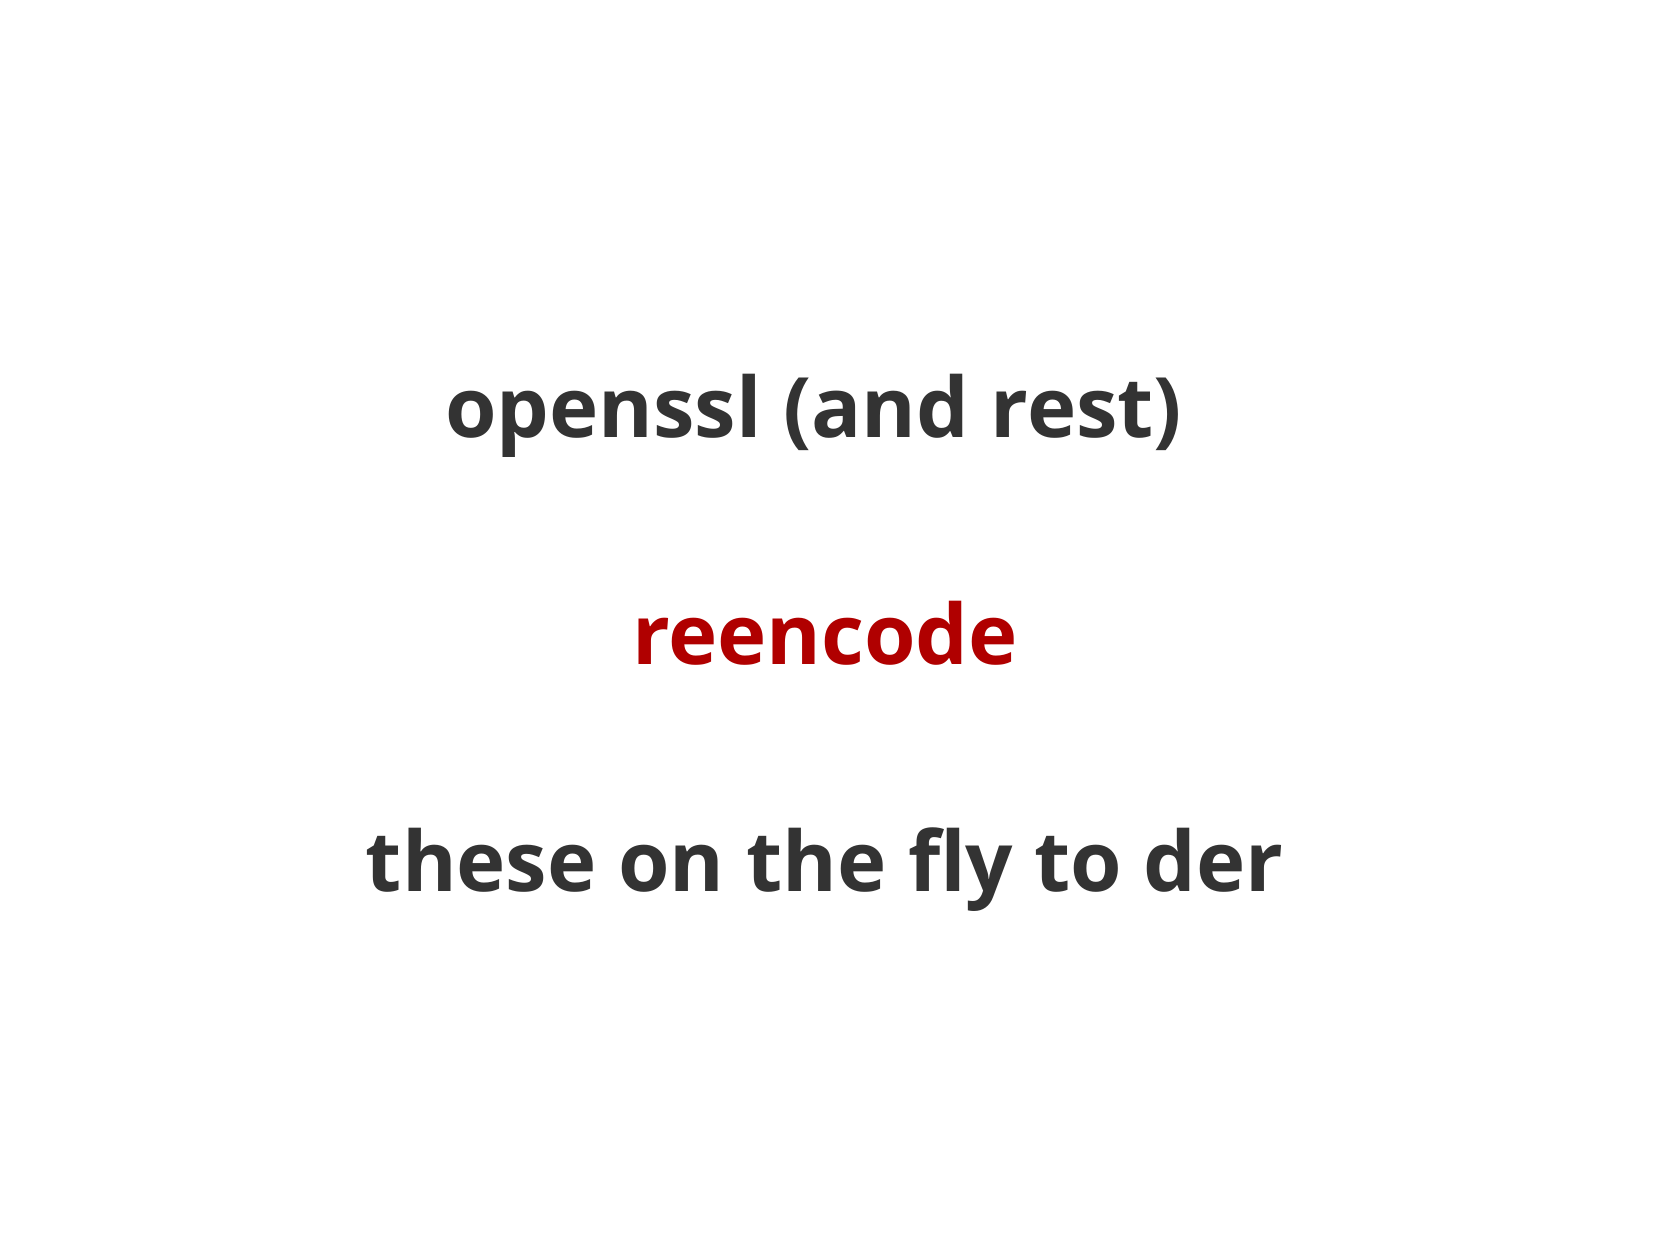

#
openssl (and rest)
reencode
these on the fly to der